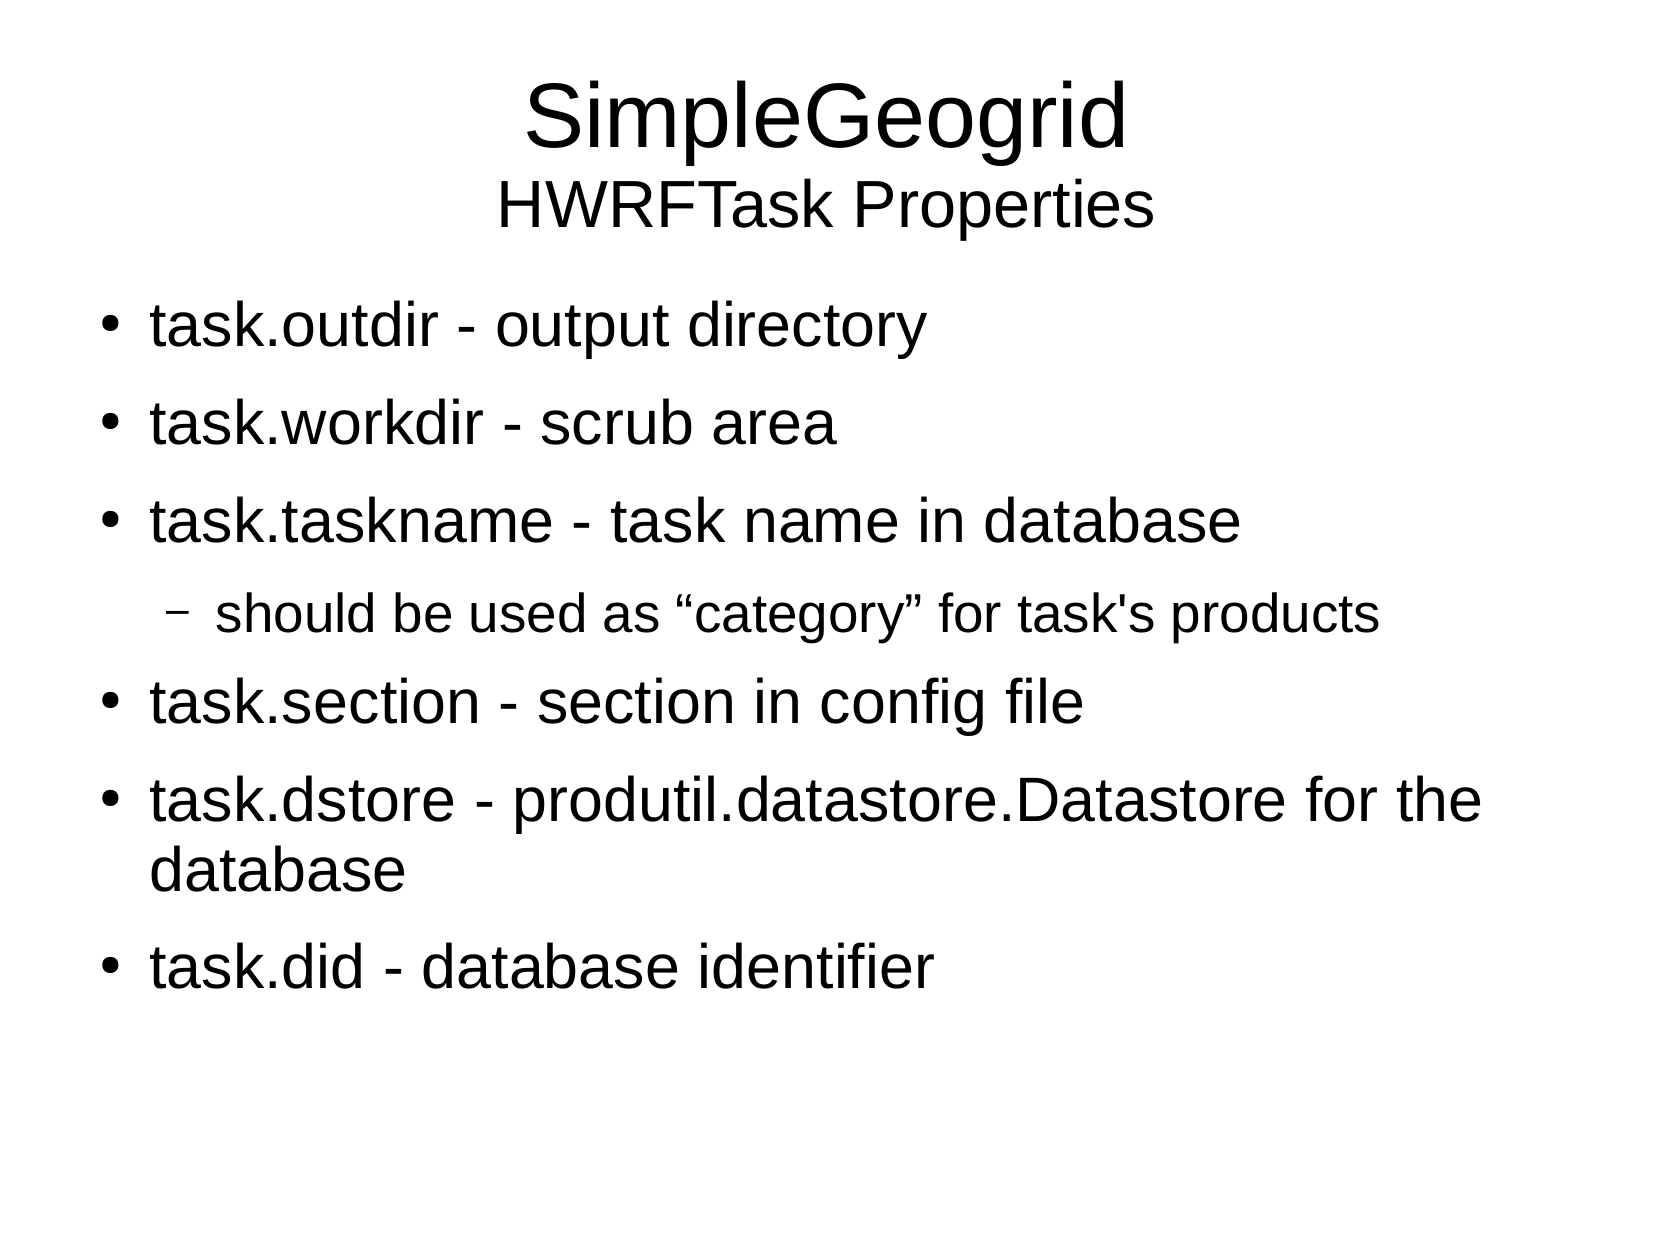

# SimpleGeogrid HWRFTask Properties
task.outdir - output directory
task.workdir - scrub area
task.taskname - task name in database
should be used as “category” for task's products
task.section - section in config file
task.dstore - produtil.datastore.Datastore for the database
task.did - database identifier